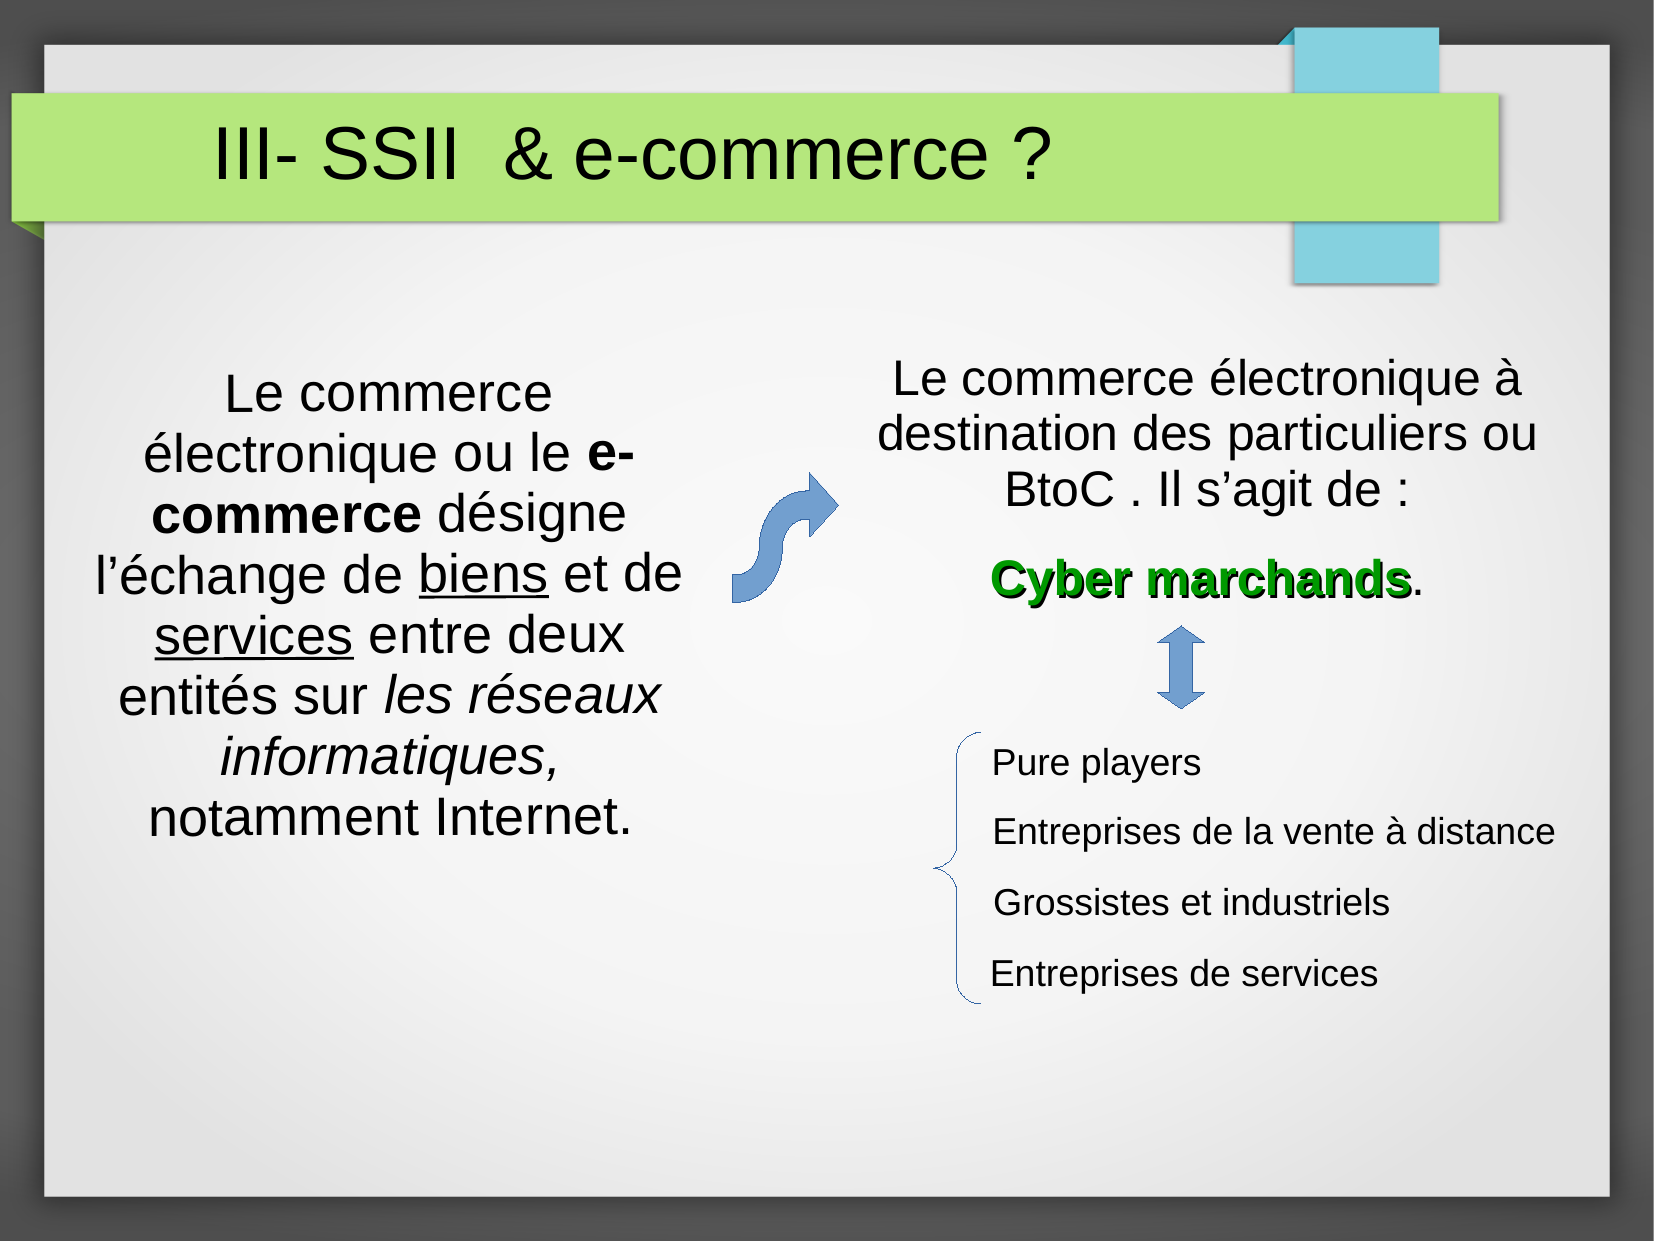

# III- SSII  & e-commerce ?
Le commerce électronique à destination des particuliers ou BtoC . Il s’agit de :
Le commerce électronique ou le e-commerce désigne l’échange de biens et de services entre deux entités sur les réseaux informatiques, notamment Internet.
Cyber marchands.
Pure players
Entreprises de la vente à distance
Grossistes et industriels
Entreprises de services